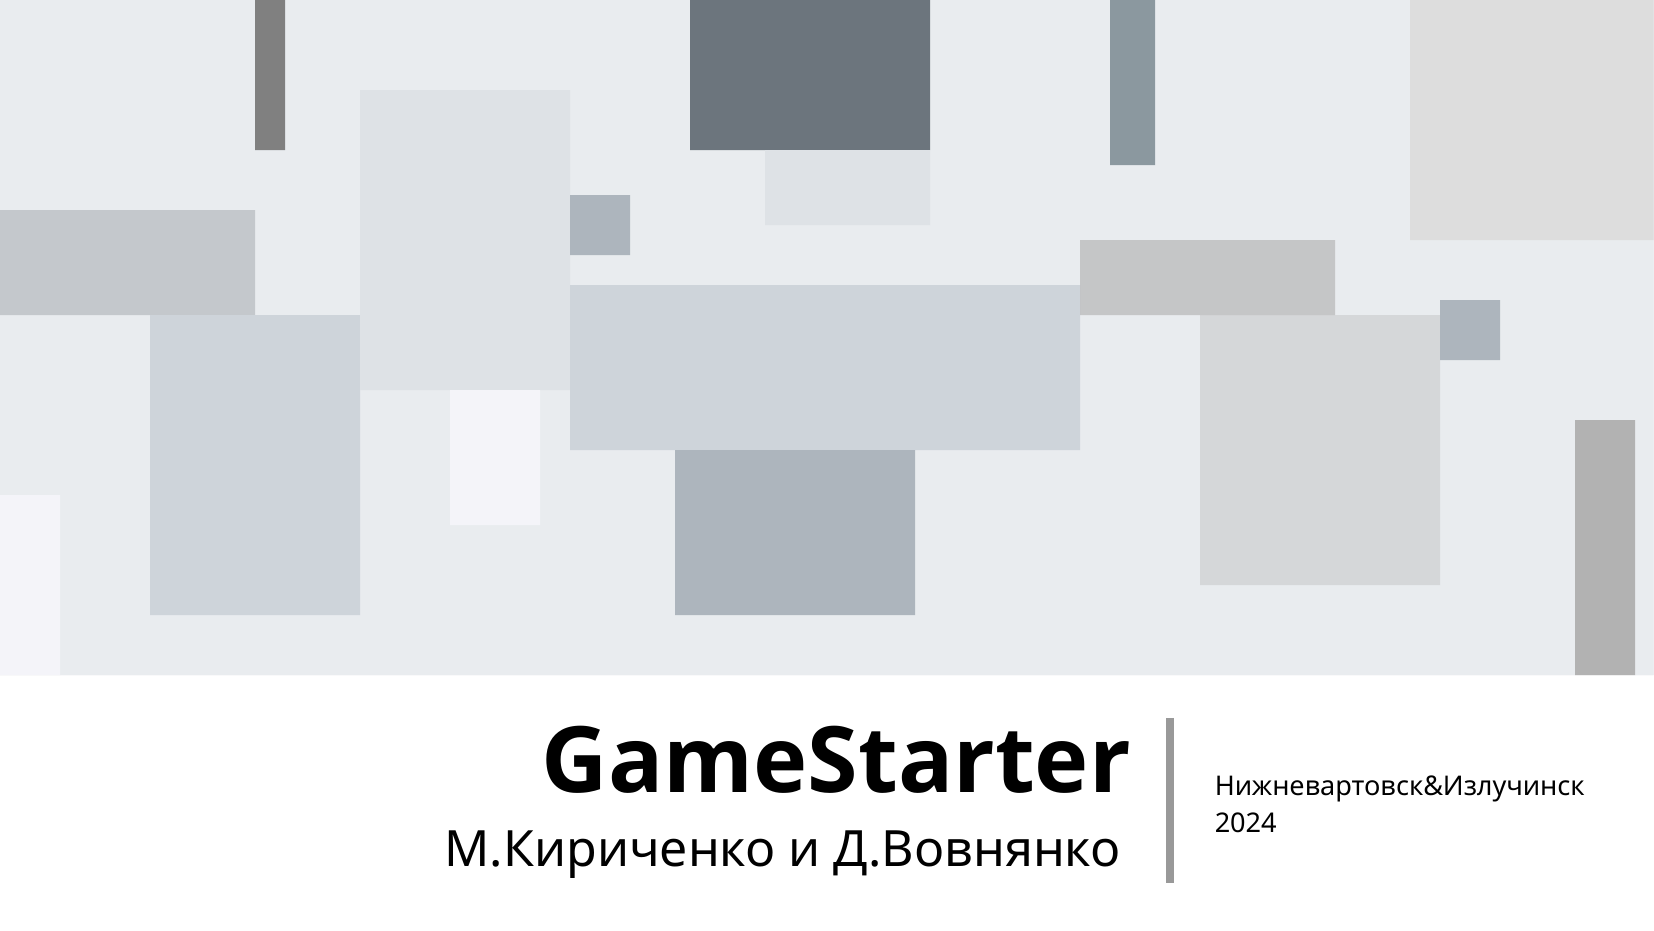

# GameStarter
Нижневартовск&Излучинск
2024
М.Кириченко и Д.Вовнянко